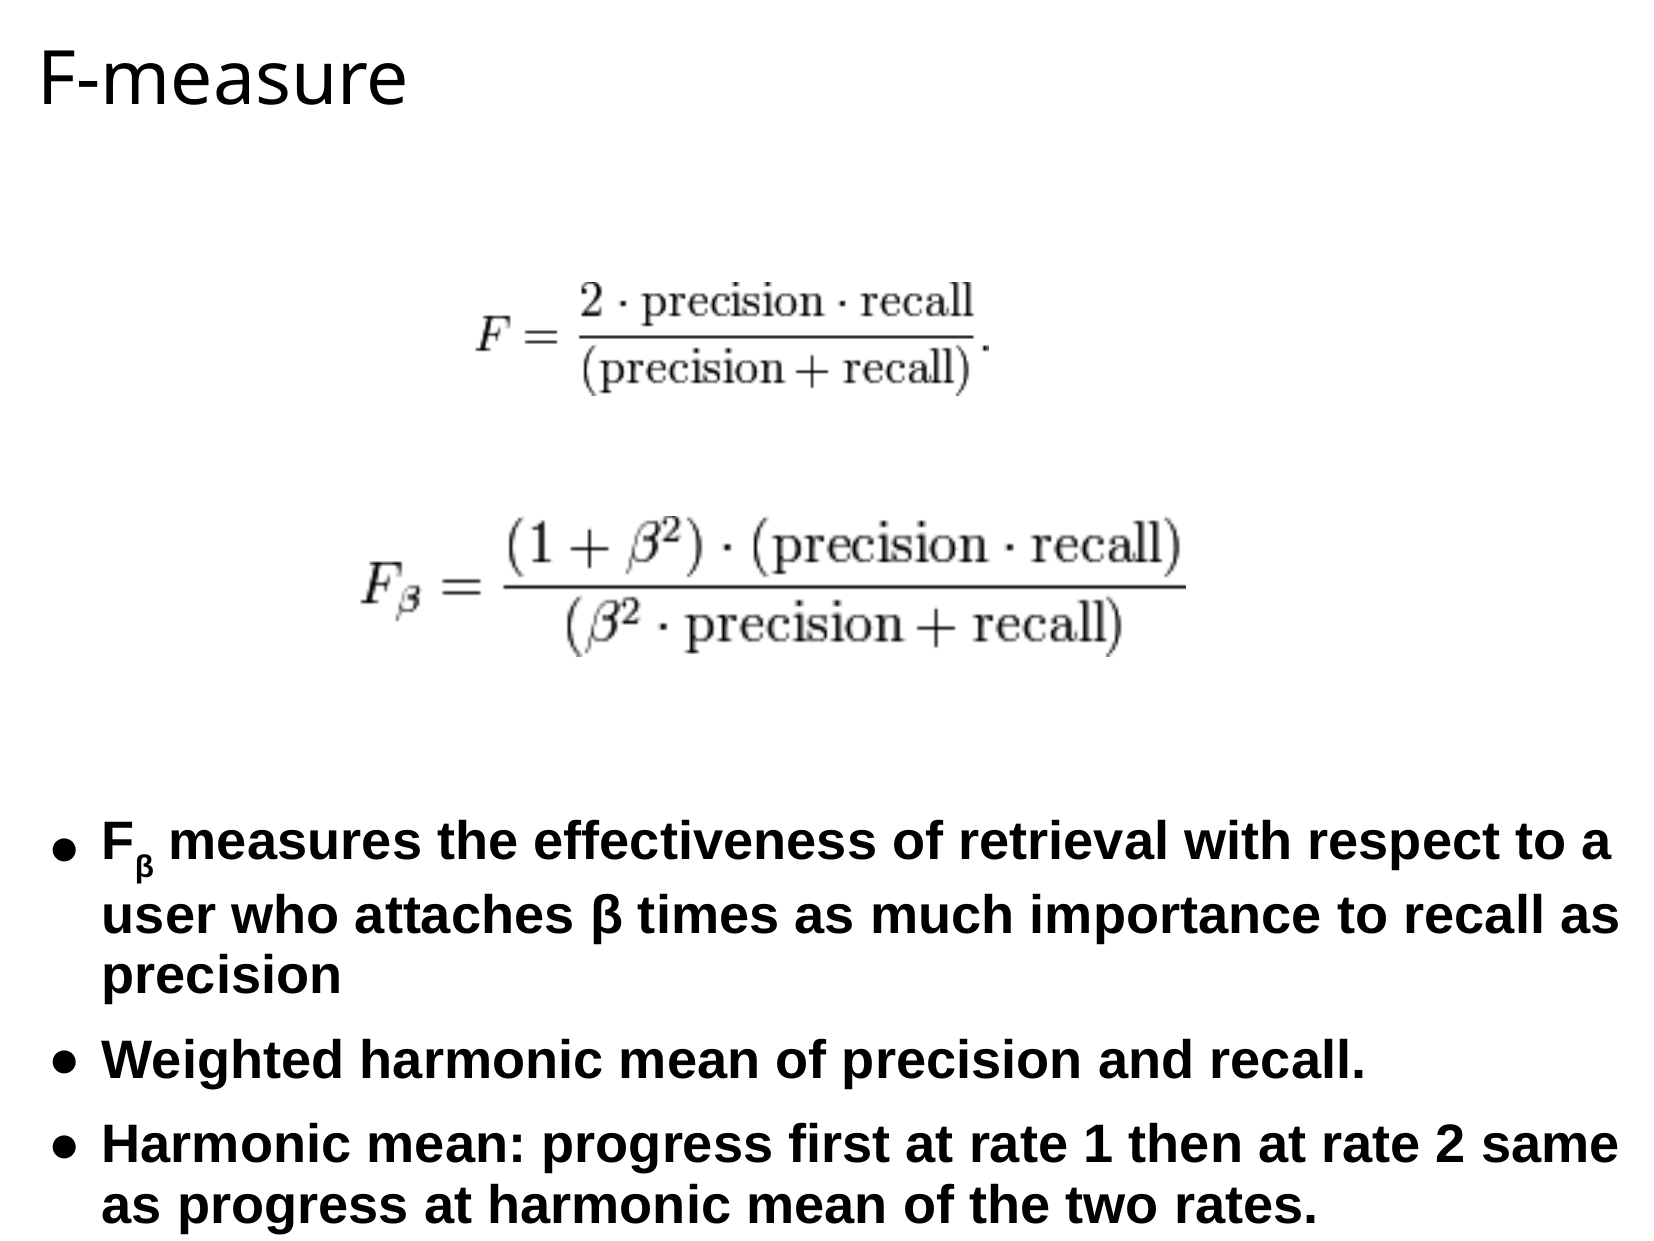

# F-measure
Fβ measures the effectiveness of retrieval with respect to a user who attaches β times as much importance to recall as precision
Weighted harmonic mean of precision and recall.
Harmonic mean: progress first at rate 1 then at rate 2 same as progress at harmonic mean of the two rates.